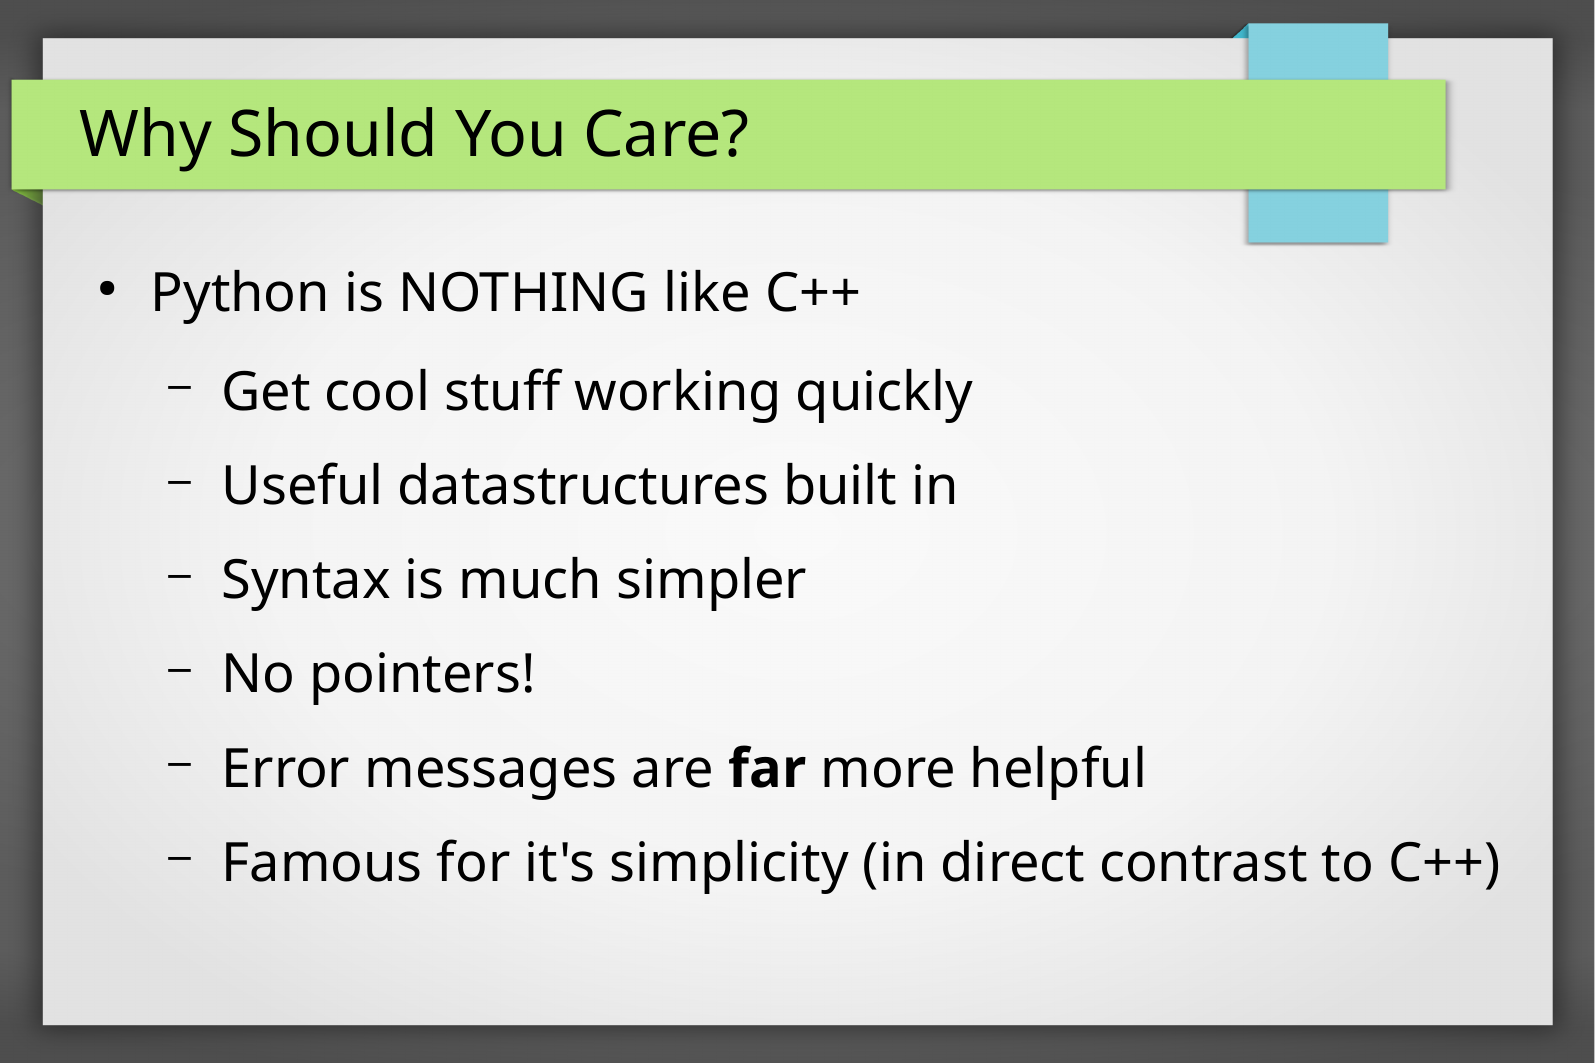

# Why Should You Care?
Python is NOTHING like C++
Get cool stuff working quickly
Useful datastructures built in
Syntax is much simpler
No pointers!
Error messages are far more helpful
Famous for it's simplicity (in direct contrast to C++)